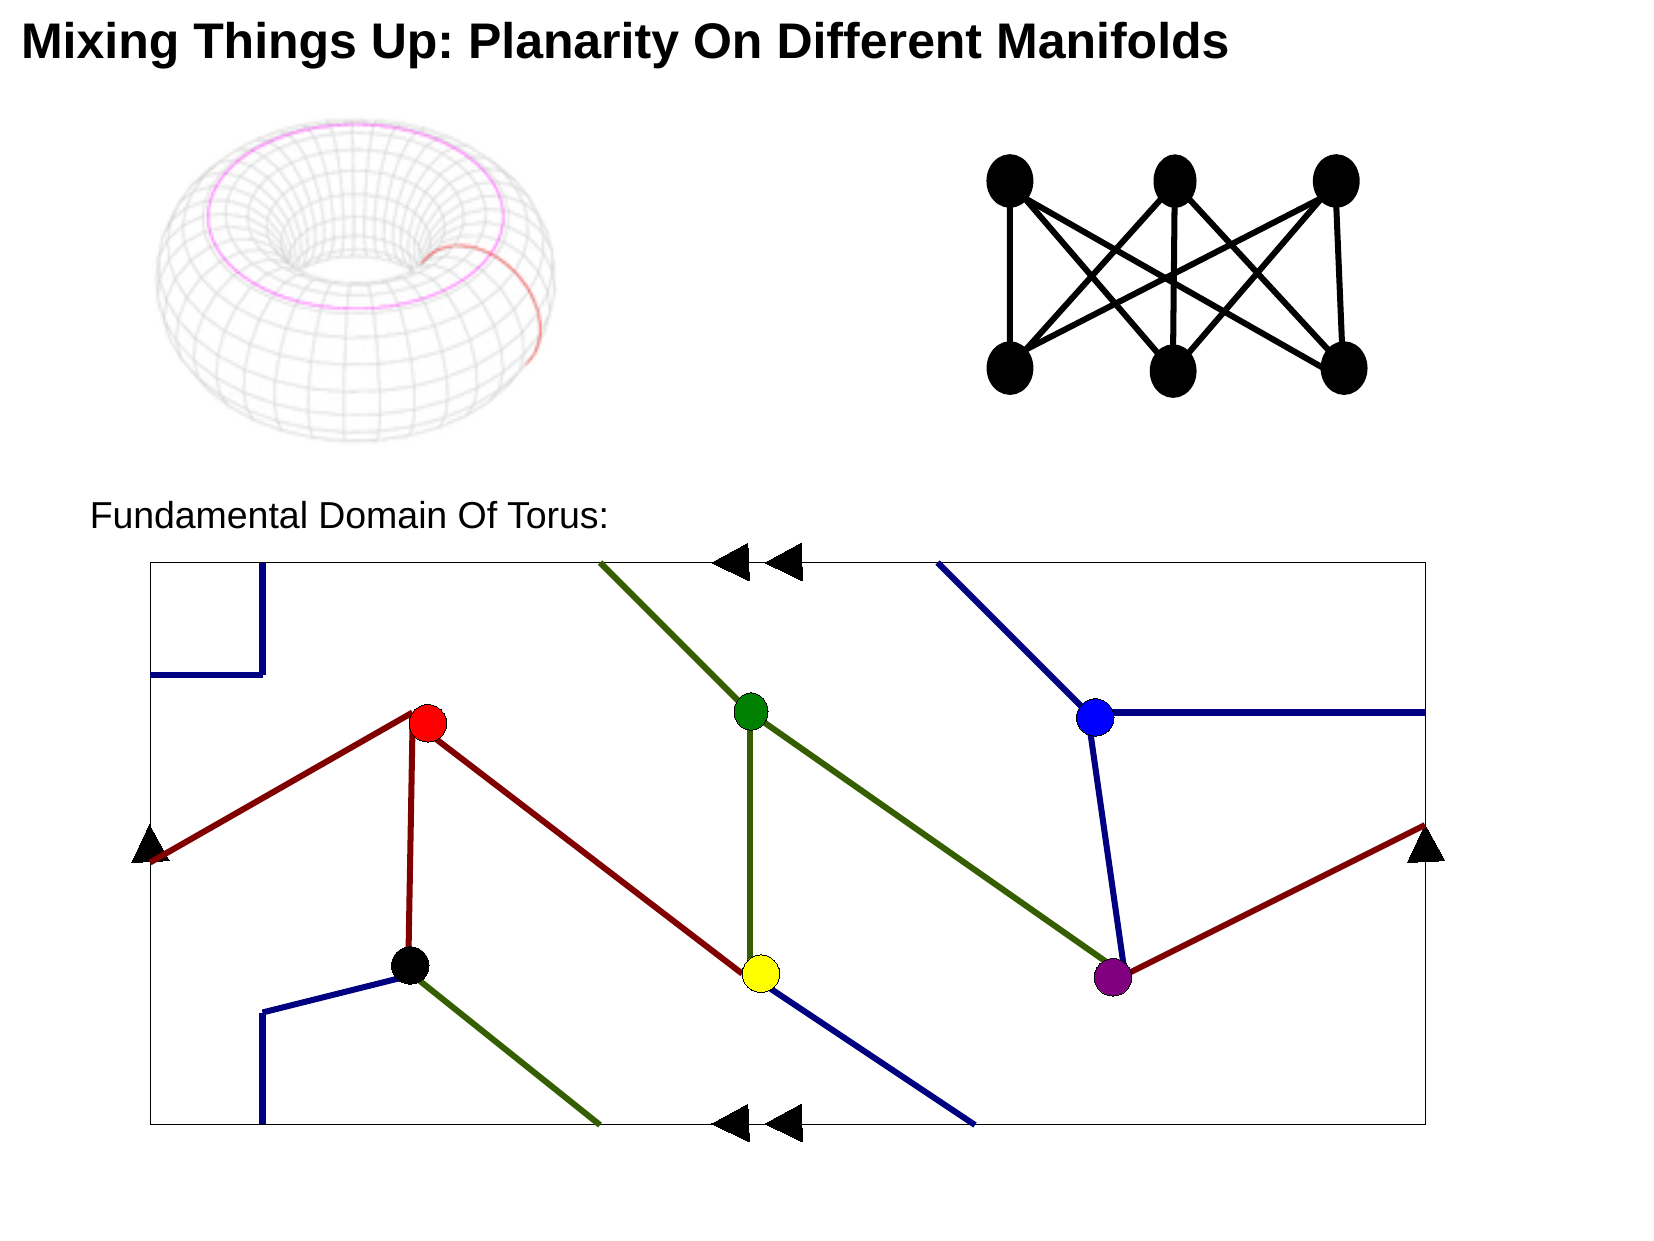

Mixing Things Up: Planarity On Different Manifolds
Fundamental Domain Of Torus: